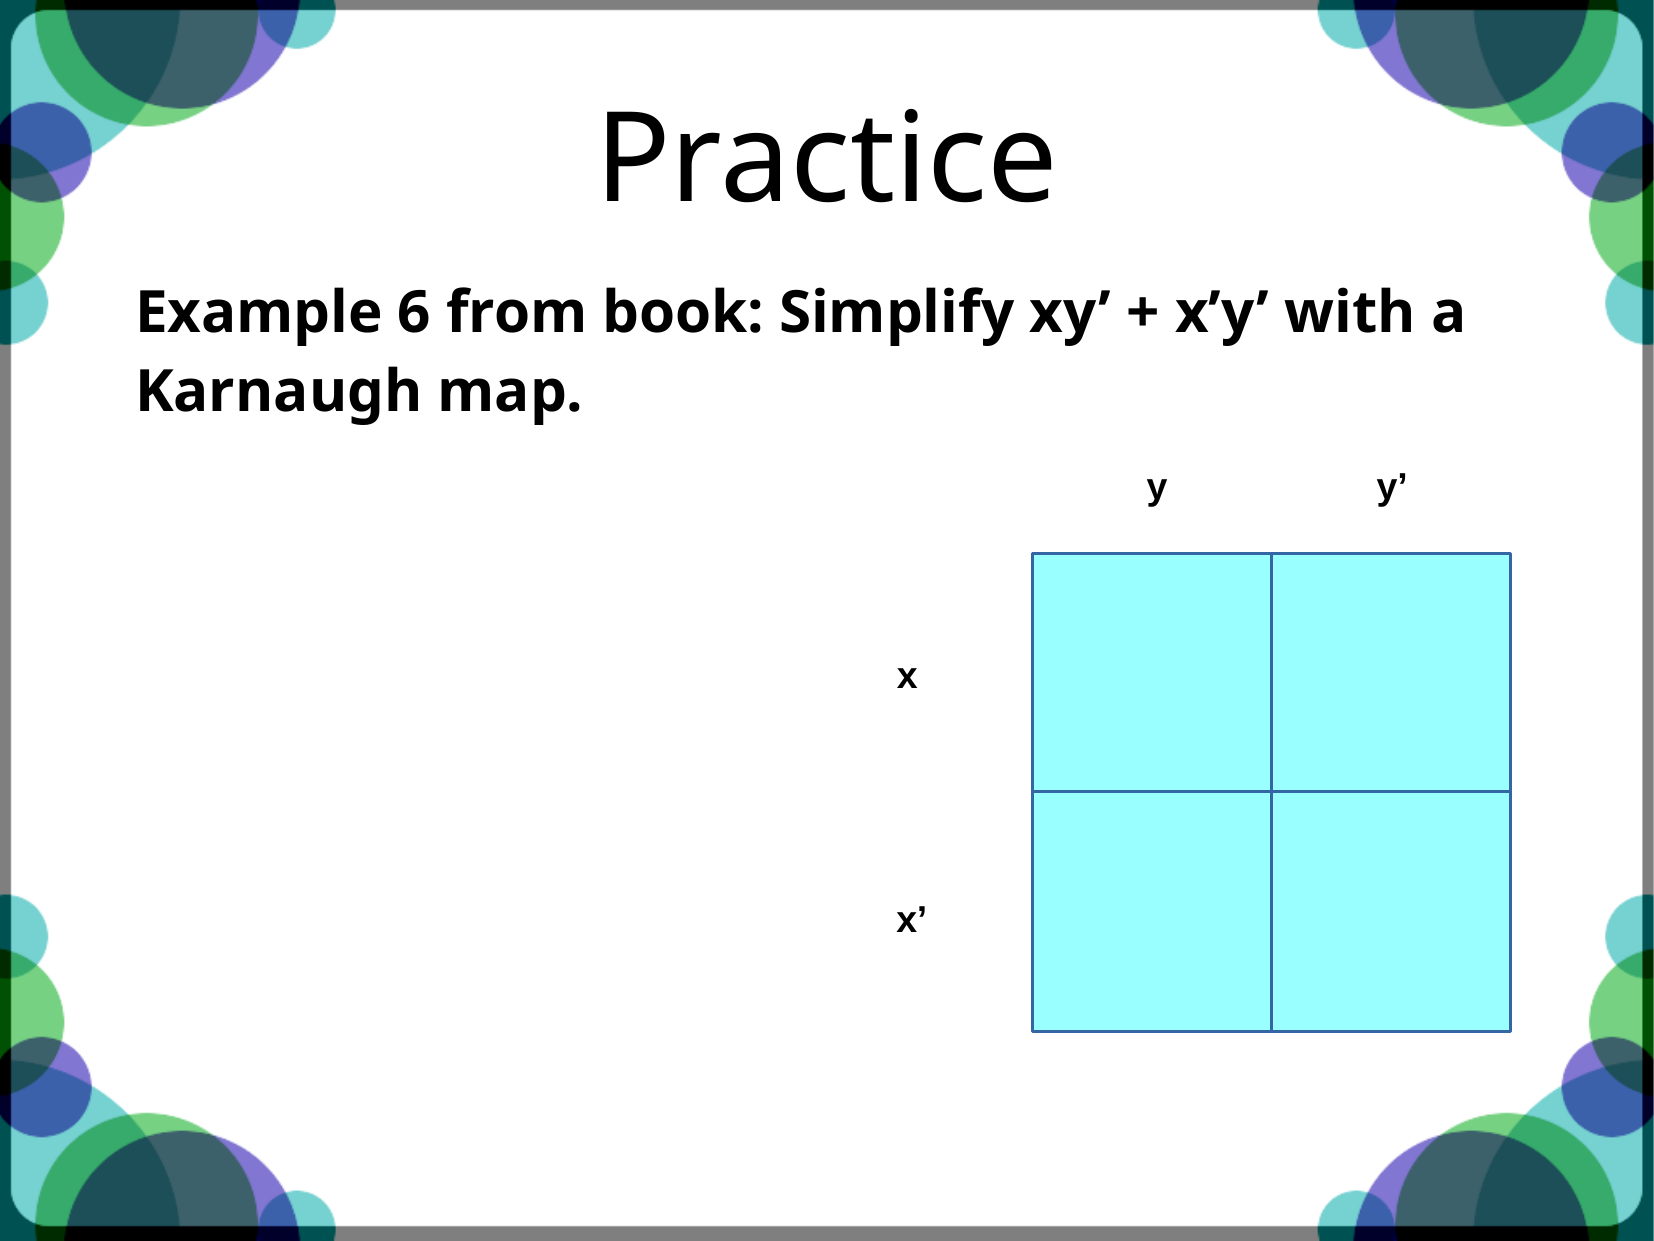

# Practice
Example 6 from book: Simplify xy’ + x’y’ with a Karnaugh map.
y
y’
x
x’